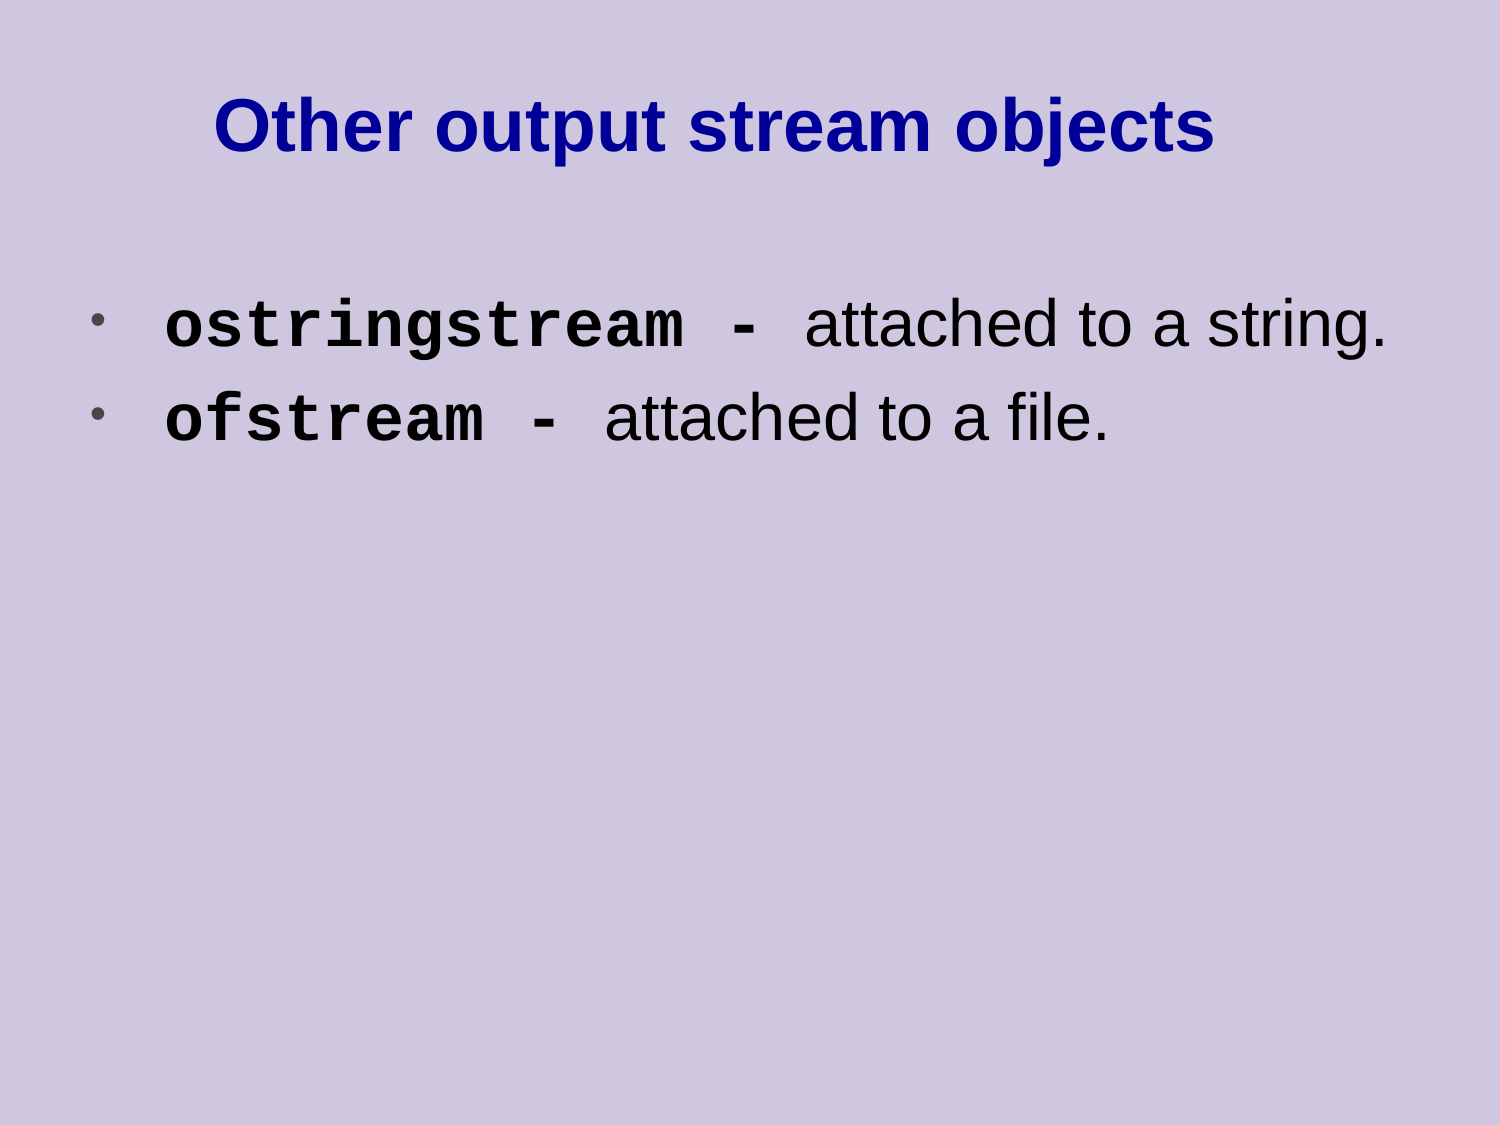

Other output stream objects
ostringstream - attached to a string.
ofstream - attached to a file.